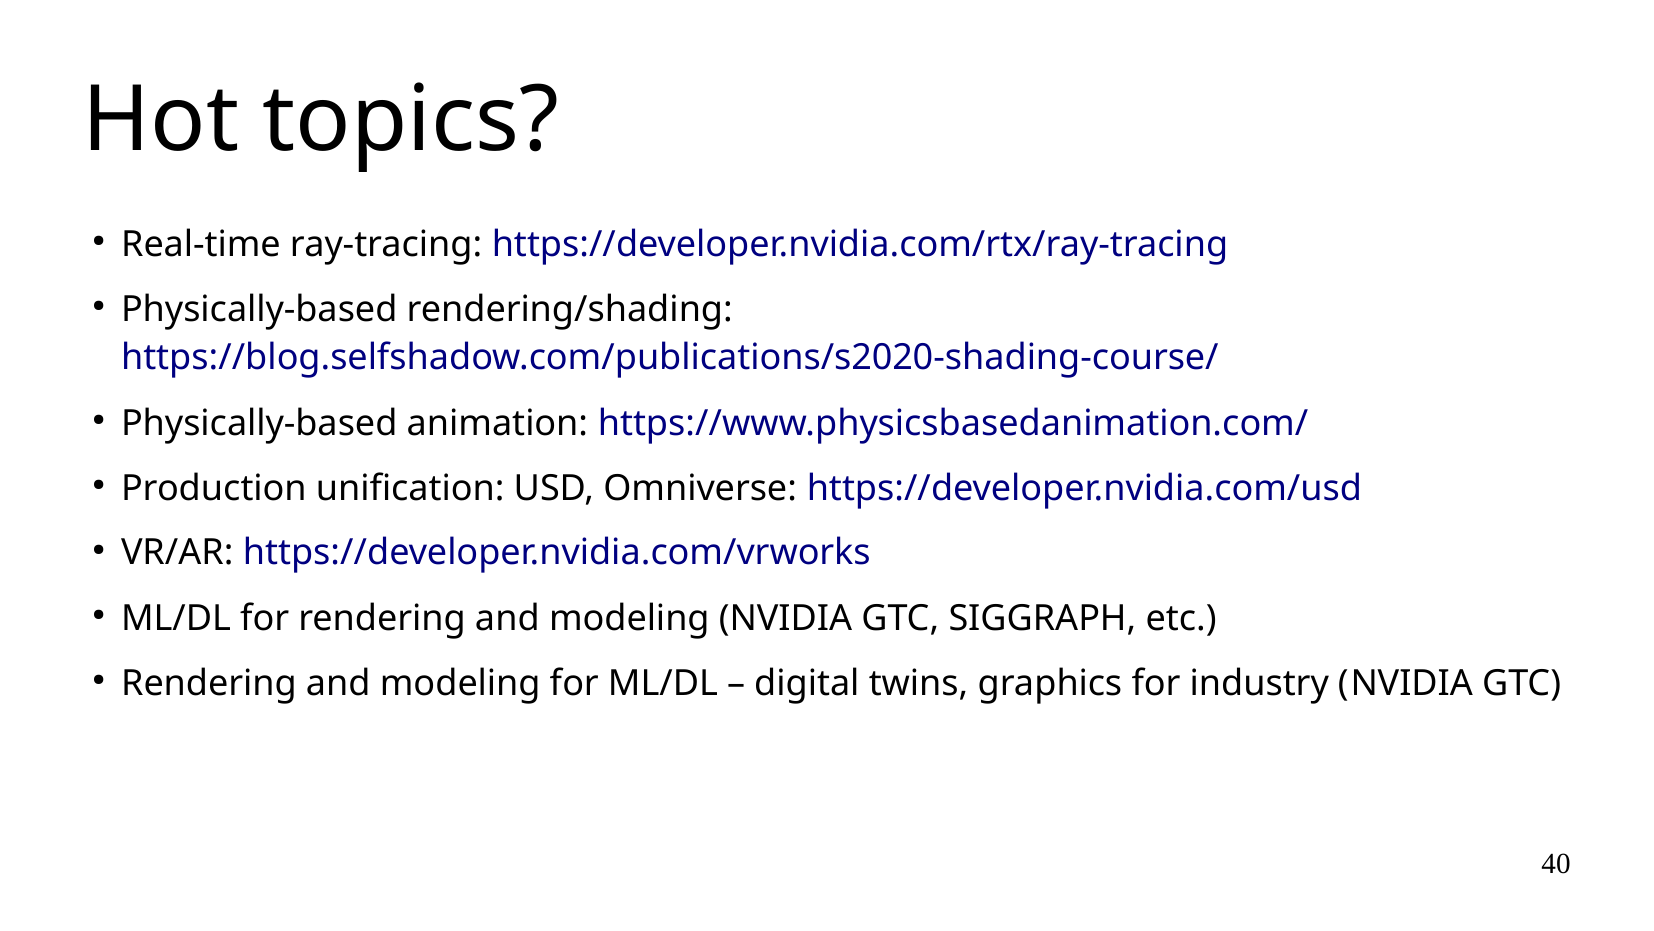

# Hot topics?
Real-time ray-tracing: https://developer.nvidia.com/rtx/ray-tracing
Physically-based rendering/shading: https://blog.selfshadow.com/publications/s2020-shading-course/
Physically-based animation: https://www.physicsbasedanimation.com/
Production unification: USD, Omniverse: https://developer.nvidia.com/usd
VR/AR: https://developer.nvidia.com/vrworks
ML/DL for rendering and modeling (NVIDIA GTC, SIGGRAPH, etc.)
Rendering and modeling for ML/DL – digital twins, graphics for industry (NVIDIA GTC)
40